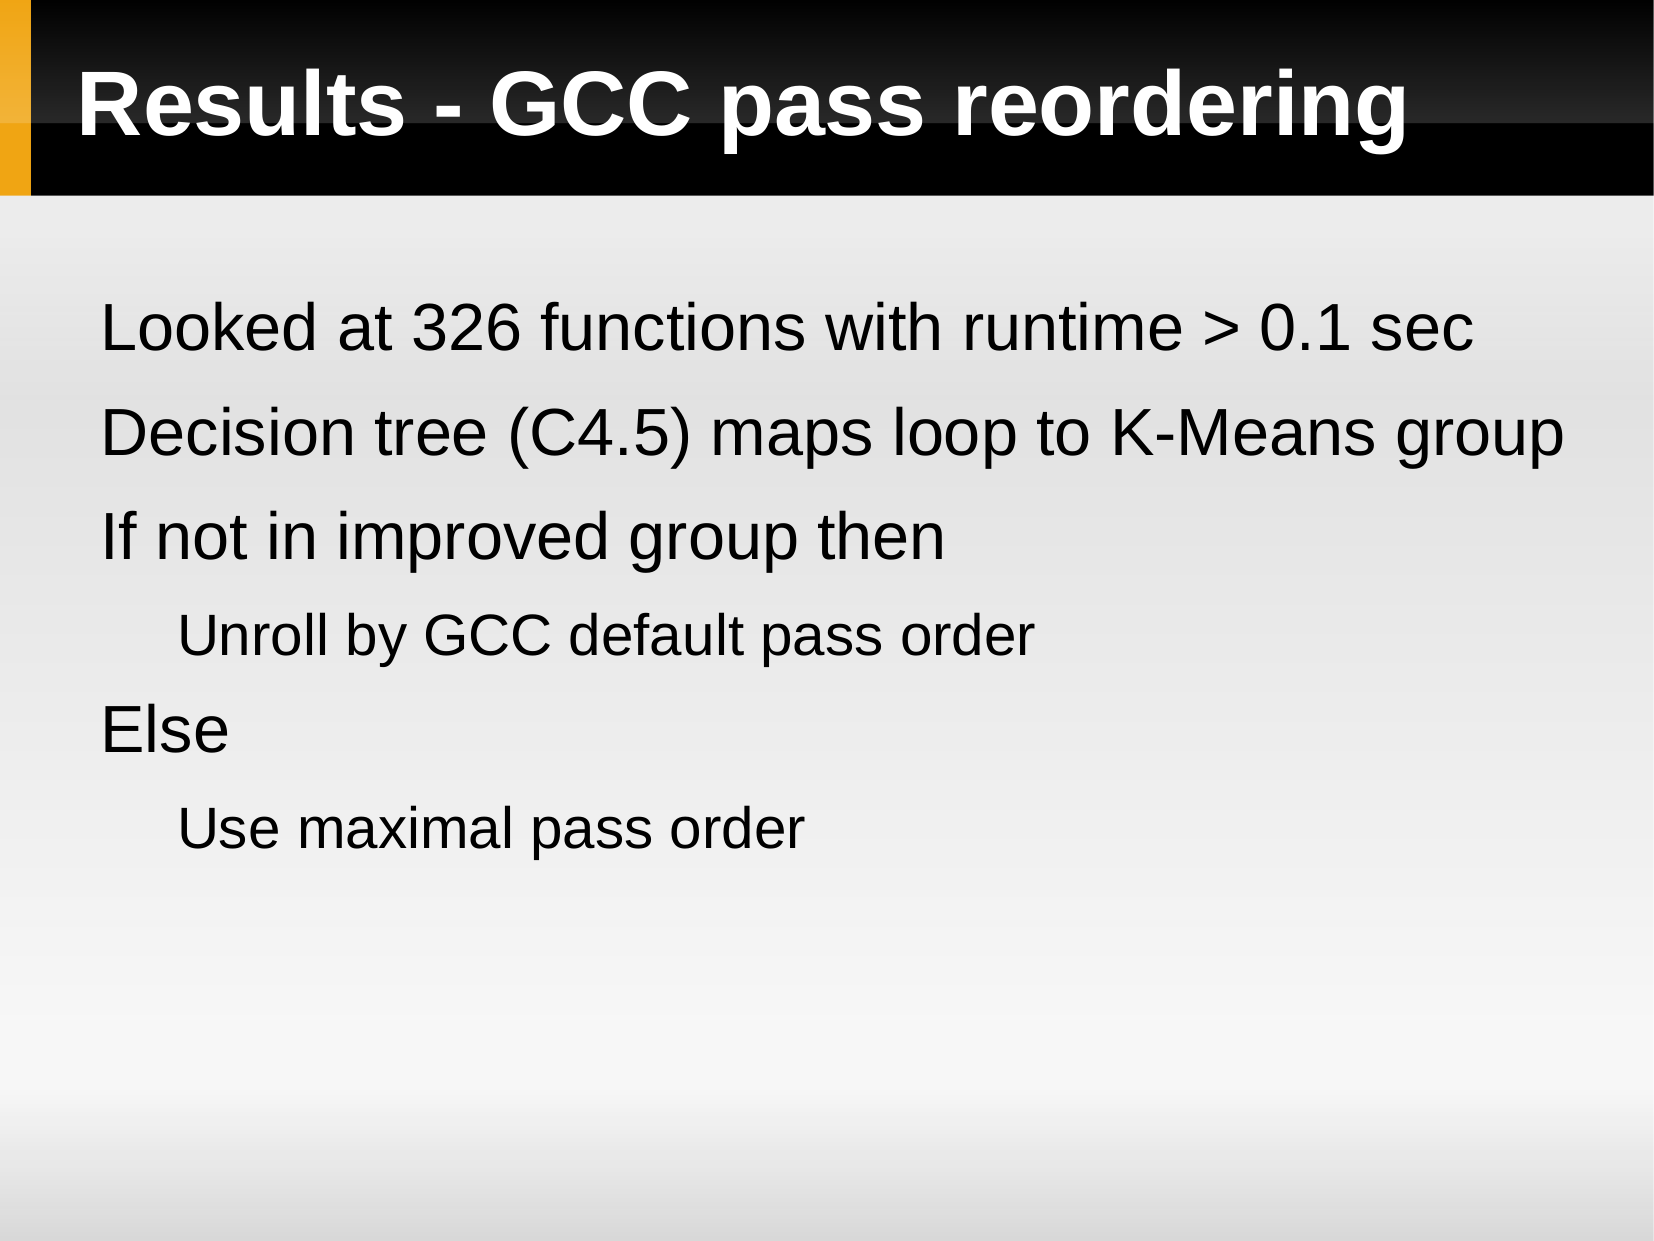

# Results - GCC pass reordering
Looked at 326 functions with runtime > 0.1 sec
Decision tree (C4.5) maps loop to K-Means group
If not in improved group then
Unroll by GCC default pass order
Else
Use maximal pass order